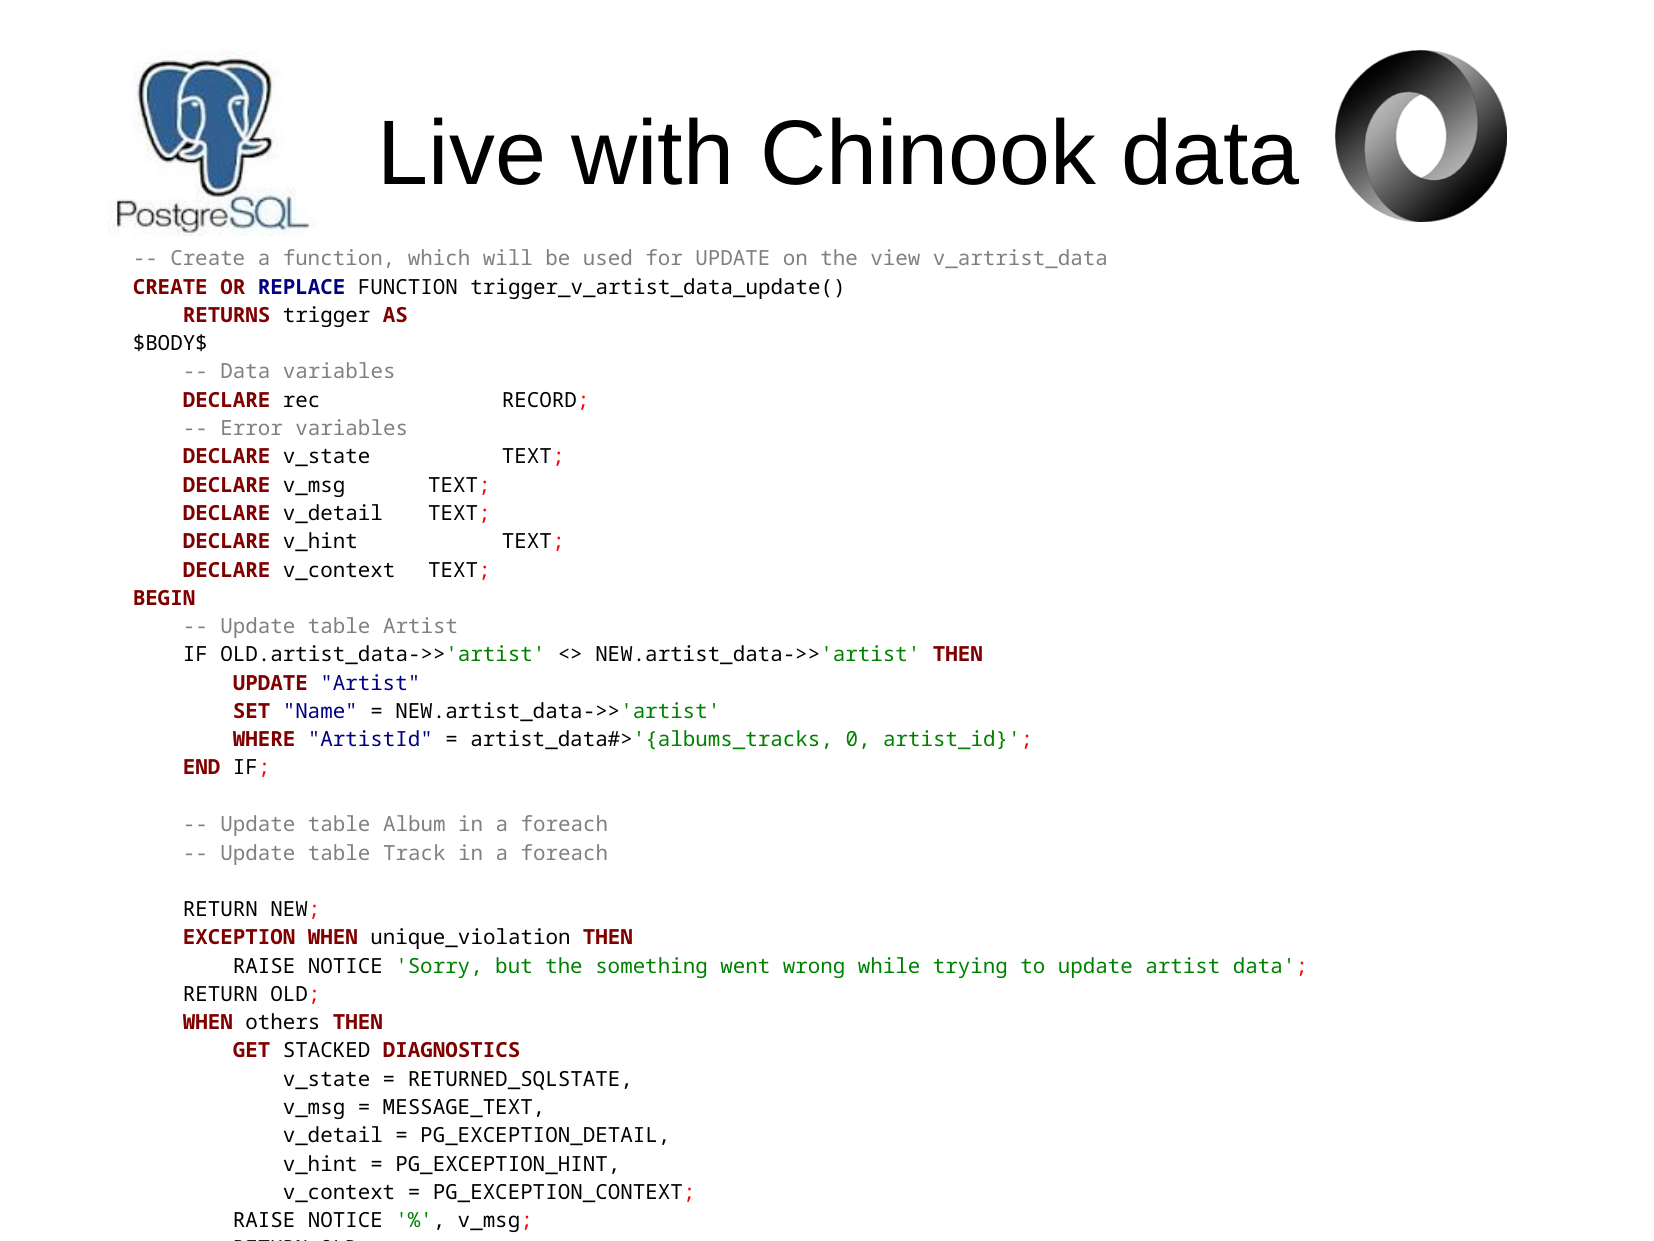

# Live with Chinook data
-- Create a function, which will be used for UPDATE on the view v_artrist_data
CREATE OR REPLACE FUNCTION trigger_v_artist_data_update()
 RETURNS trigger AS
$BODY$
 -- Data variables
 DECLARE rec			RECORD;
 -- Error variables
 DECLARE v_state		TEXT;
 DECLARE v_msg		TEXT;
 DECLARE v_detail	TEXT;
 DECLARE v_hint		TEXT;
 DECLARE v_context	TEXT;
BEGIN
 -- Update table Artist
 IF OLD.artist_data->>'artist' <> NEW.artist_data->>'artist' THEN
 UPDATE "Artist"
 SET "Name" = NEW.artist_data->>'artist'
 WHERE "ArtistId" = artist_data#>'{albums_tracks, 0, artist_id}';
 END IF;
 -- Update table Album in a foreach
 -- Update table Track in a foreach
 RETURN NEW;
 EXCEPTION WHEN unique_violation THEN
 RAISE NOTICE 'Sorry, but the something went wrong while trying to update artist data';
 RETURN OLD;
 WHEN others THEN
 GET STACKED DIAGNOSTICS
 v_state = RETURNED_SQLSTATE,
 v_msg = MESSAGE_TEXT,
 v_detail = PG_EXCEPTION_DETAIL,
 v_hint = PG_EXCEPTION_HINT,
 v_context = PG_EXCEPTION_CONTEXT;
 RAISE NOTICE '%', v_msg;
 RETURN OLD;
END;
$BODY$
 LANGUAGE plpgsql;